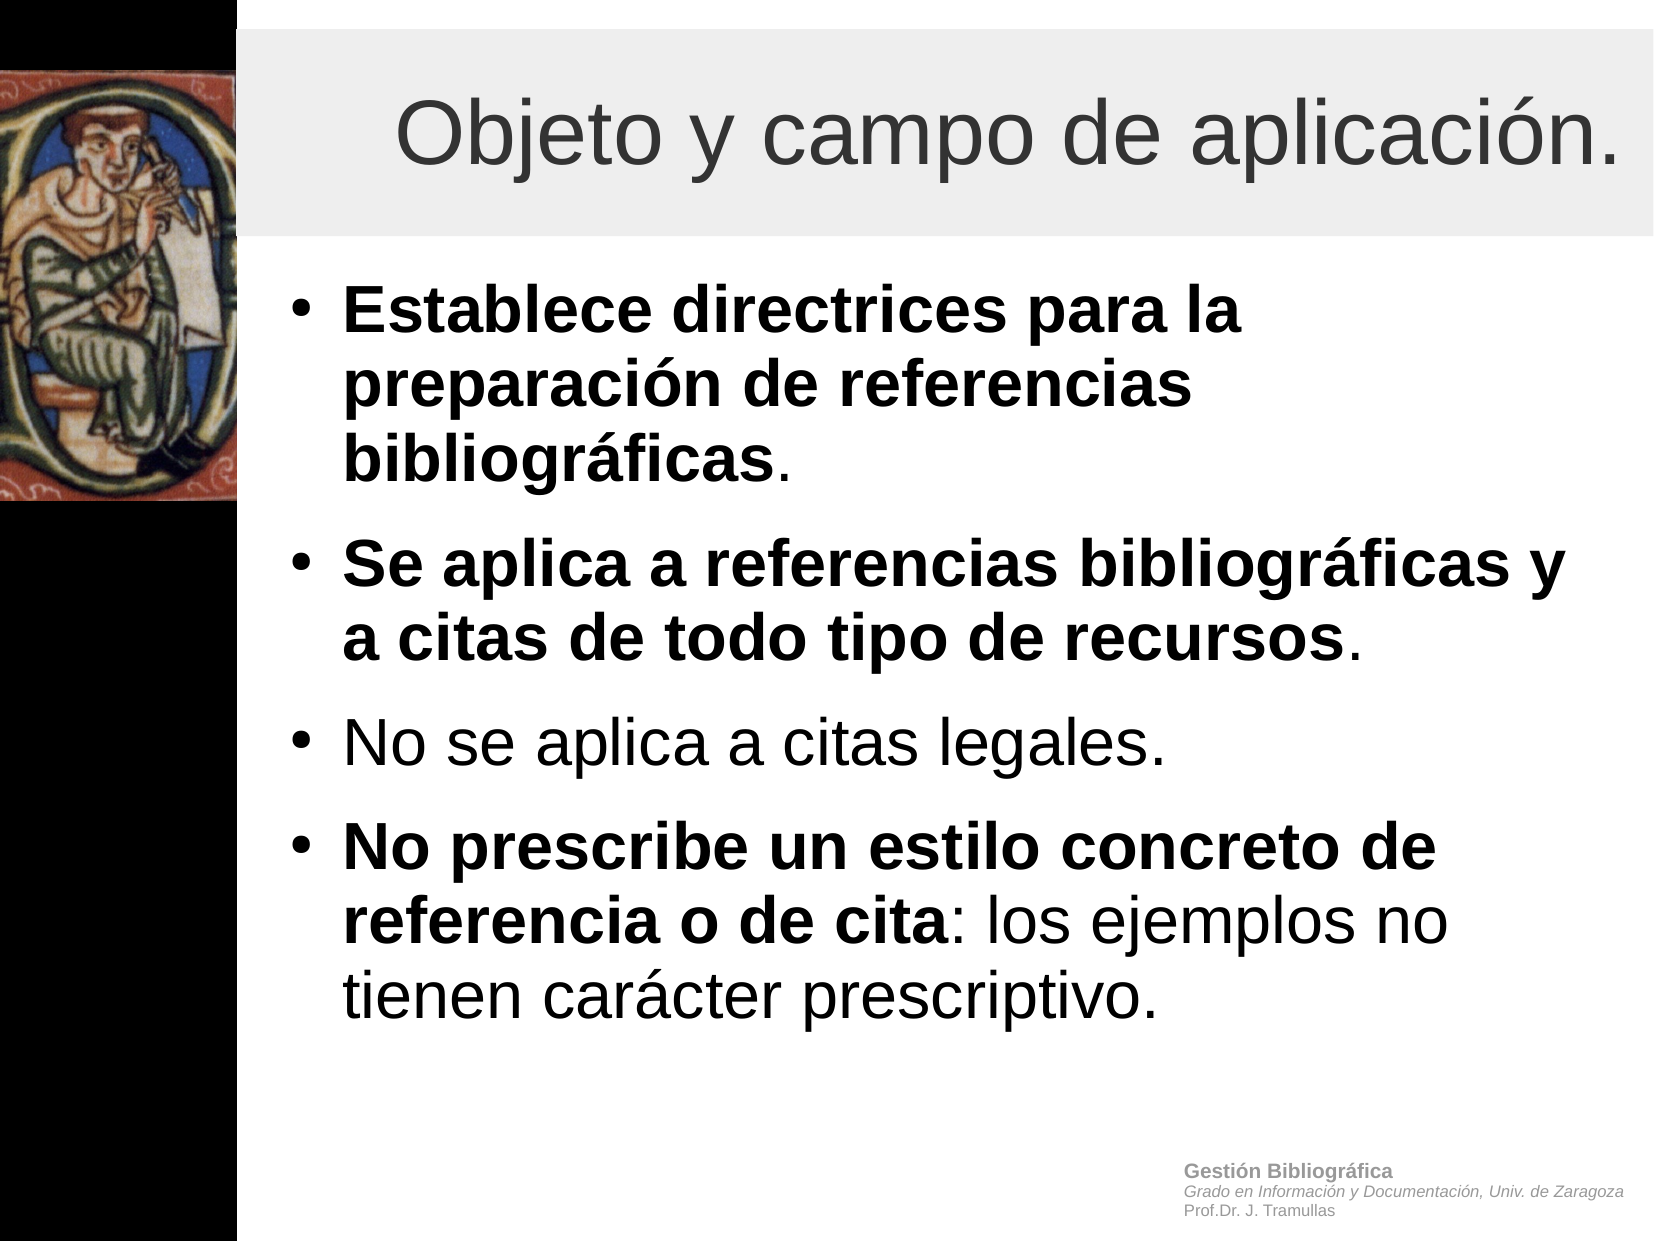

# Objeto y campo de aplicación.
Establece directrices para la preparación de referencias bibliográficas.
Se aplica a referencias bibliográficas y a citas de todo tipo de recursos.
No se aplica a citas legales.
No prescribe un estilo concreto de referencia o de cita: los ejemplos no tienen carácter prescriptivo.